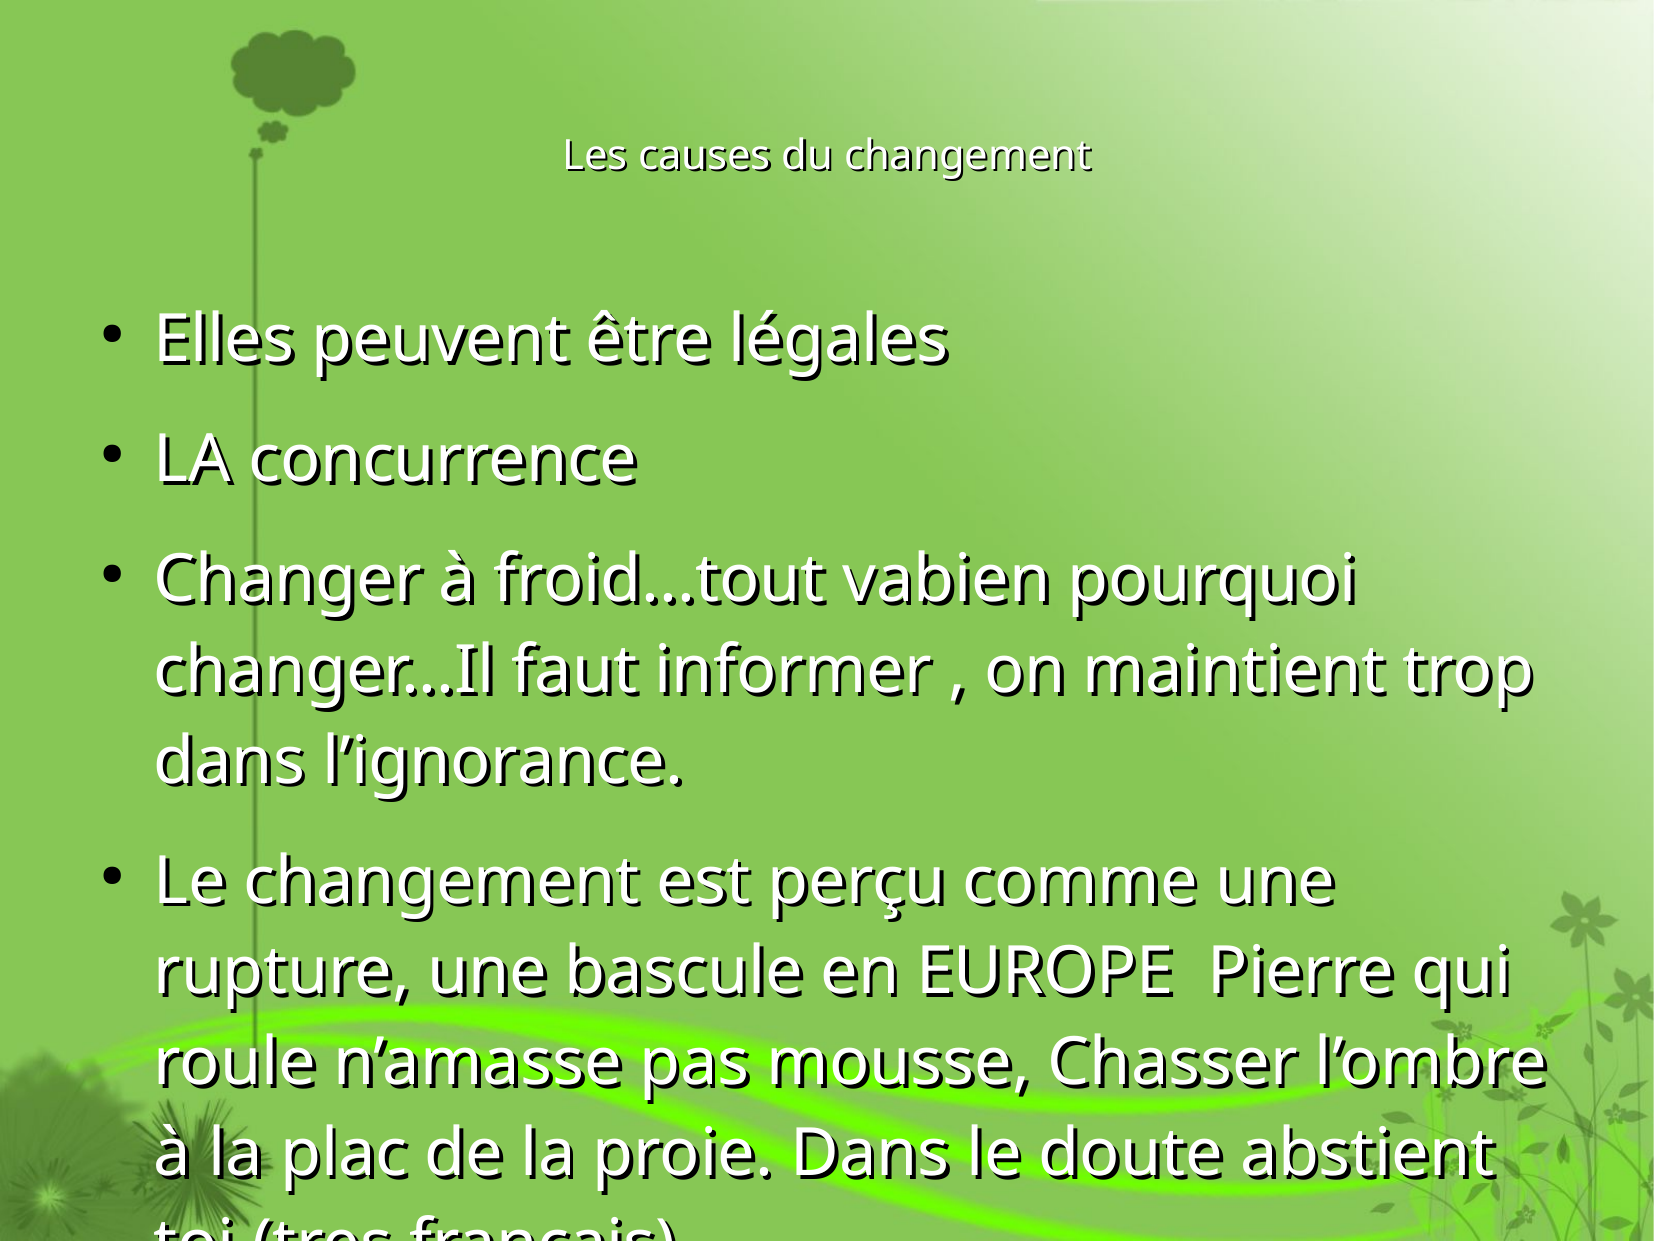

# Les causes du changement
Elles peuvent être légales
LA concurrence
Changer à froid...tout vabien pourquoi changer...Il faut informer , on maintient trop dans l’ignorance.
Le changement est perçu comme une rupture, une bascule en EUROPE Pierre qui roule n’amasse pas mousse, Chasser l’ombre à la plac de la proie. Dans le doute abstient toi (tres français)
En ASIE une opportunité